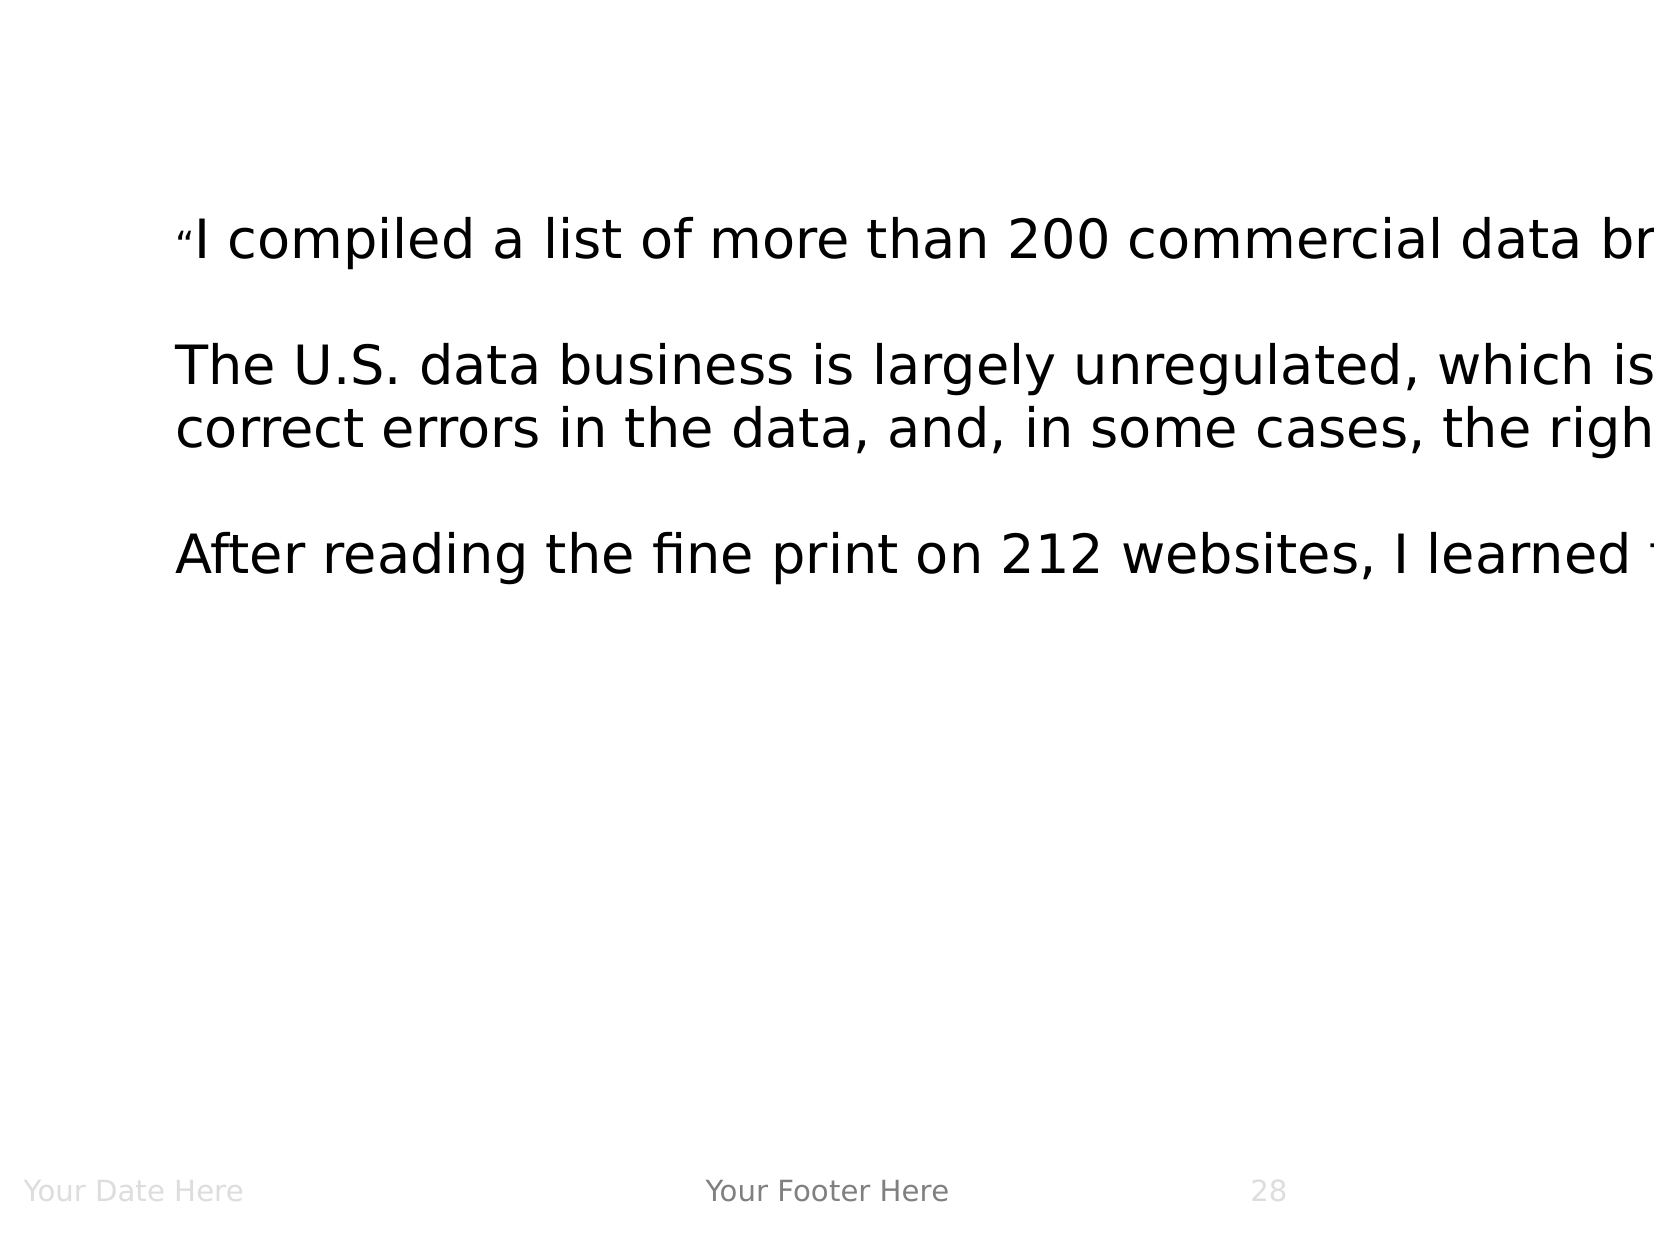

“I compiled a list of more than 200 commercial data brokers, and I was pretty sure I hadn’t identified all of them.
The U.S. data business is largely unregulated, which is not the case in most western European countries. Those countries require all data collectors to provide individuals with access to their data, the ability to correct errors in the data, and, in some cases, the right to delete the data.
After reading the fine print on 212 websites, I learned that only 33 of them offered me chance to see the data they held about me.”
Your Date Here
Your Footer Here